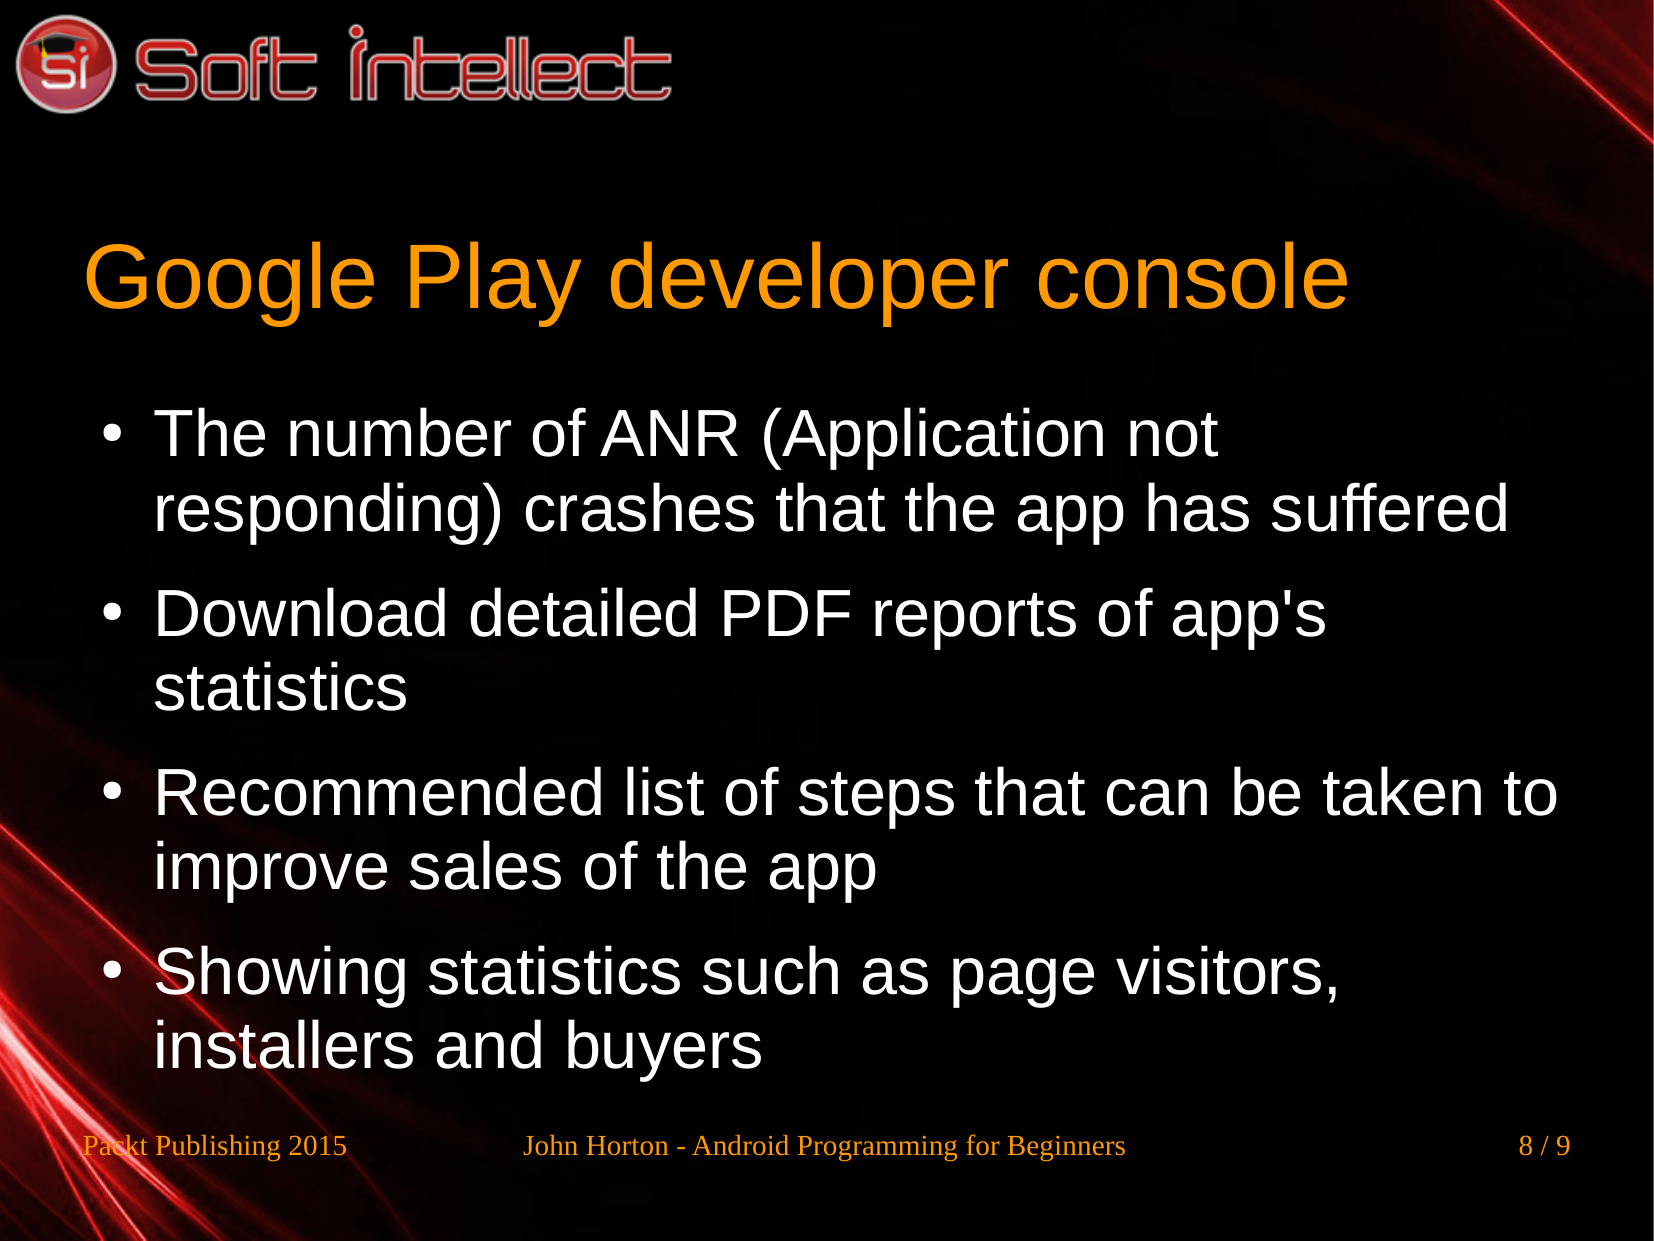

# Google Play developer console
The number of ANR (Application not responding) crashes that the app has suffered
Download detailed PDF reports of app's statistics
Recommended list of steps that can be taken to improve sales of the app
Showing statistics such as page visitors, installers and buyers
Packt Publishing 2015
John Horton - Android Programming for Beginners
8